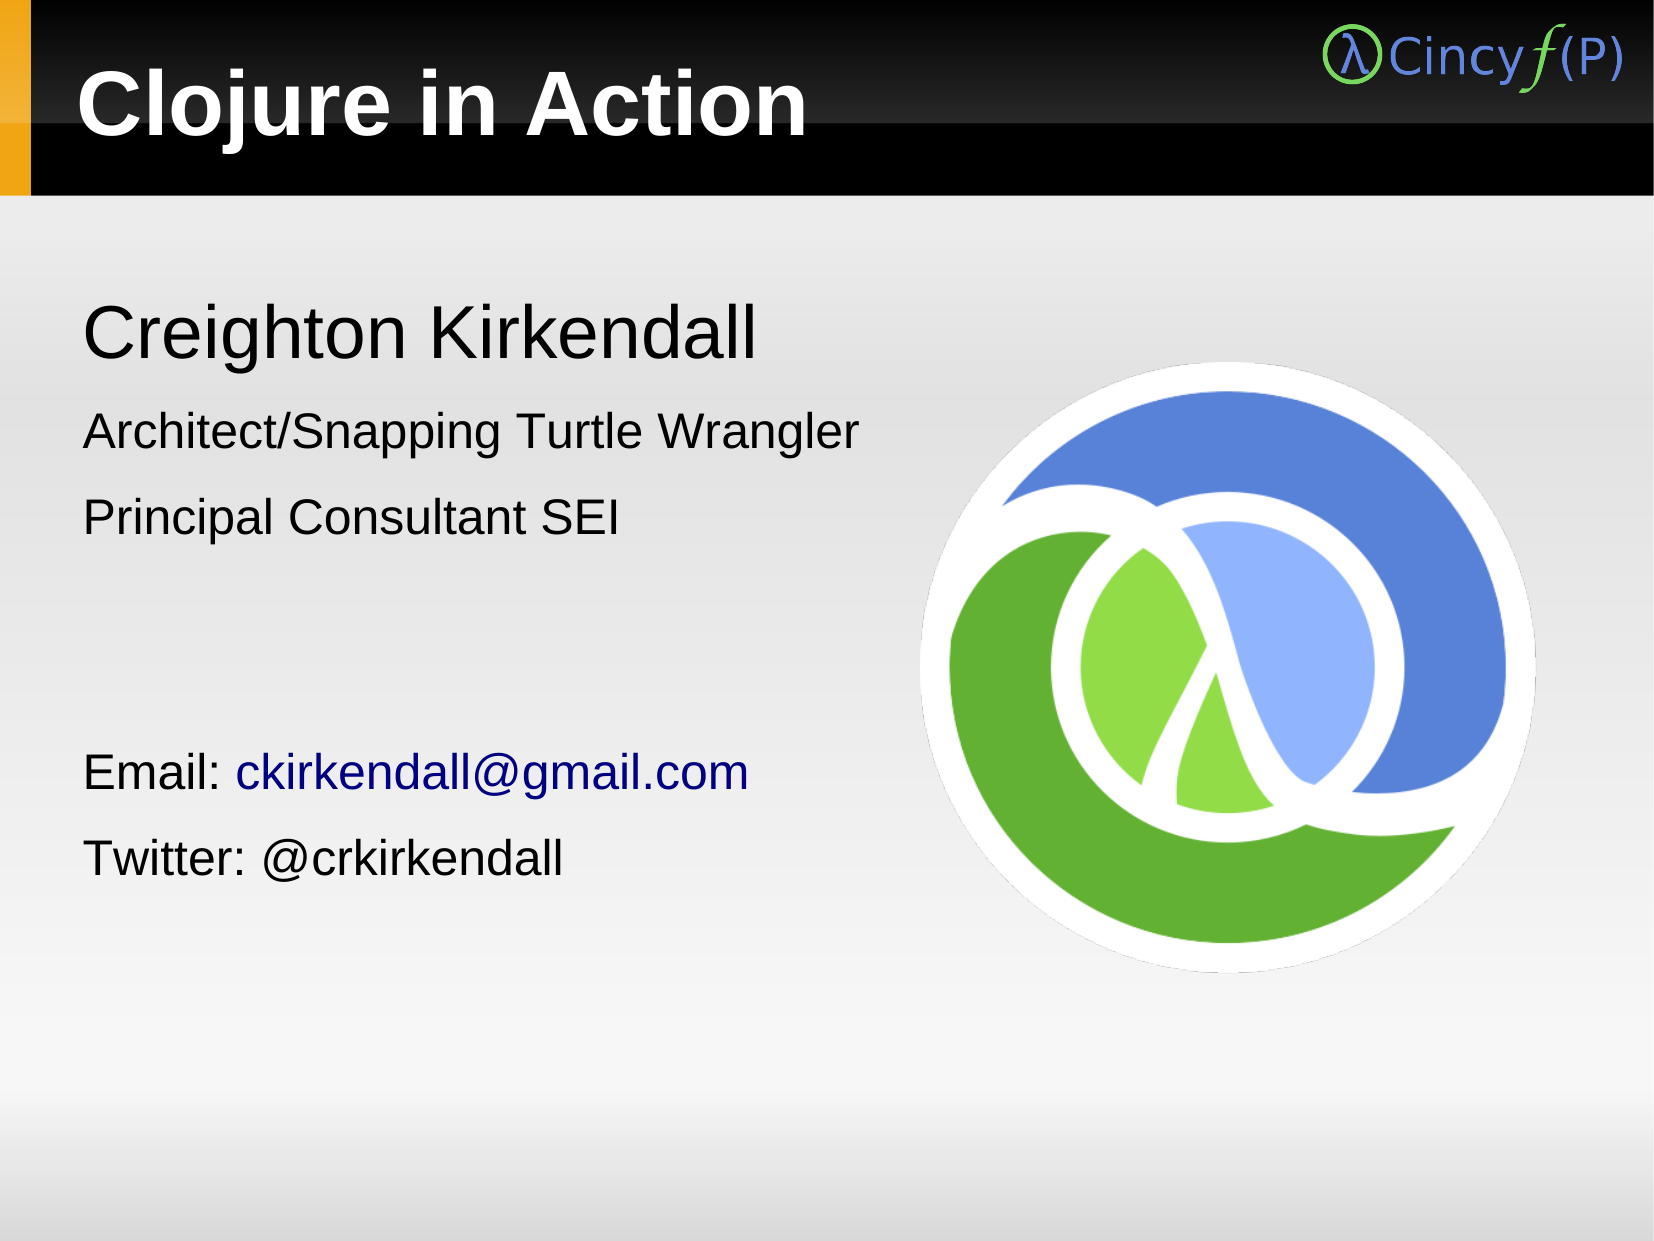

# Clojure in Action
Creighton Kirkendall
Architect/Snapping Turtle Wrangler
Principal Consultant SEI
Email: ckirkendall@gmail.com
Twitter: @crkirkendall